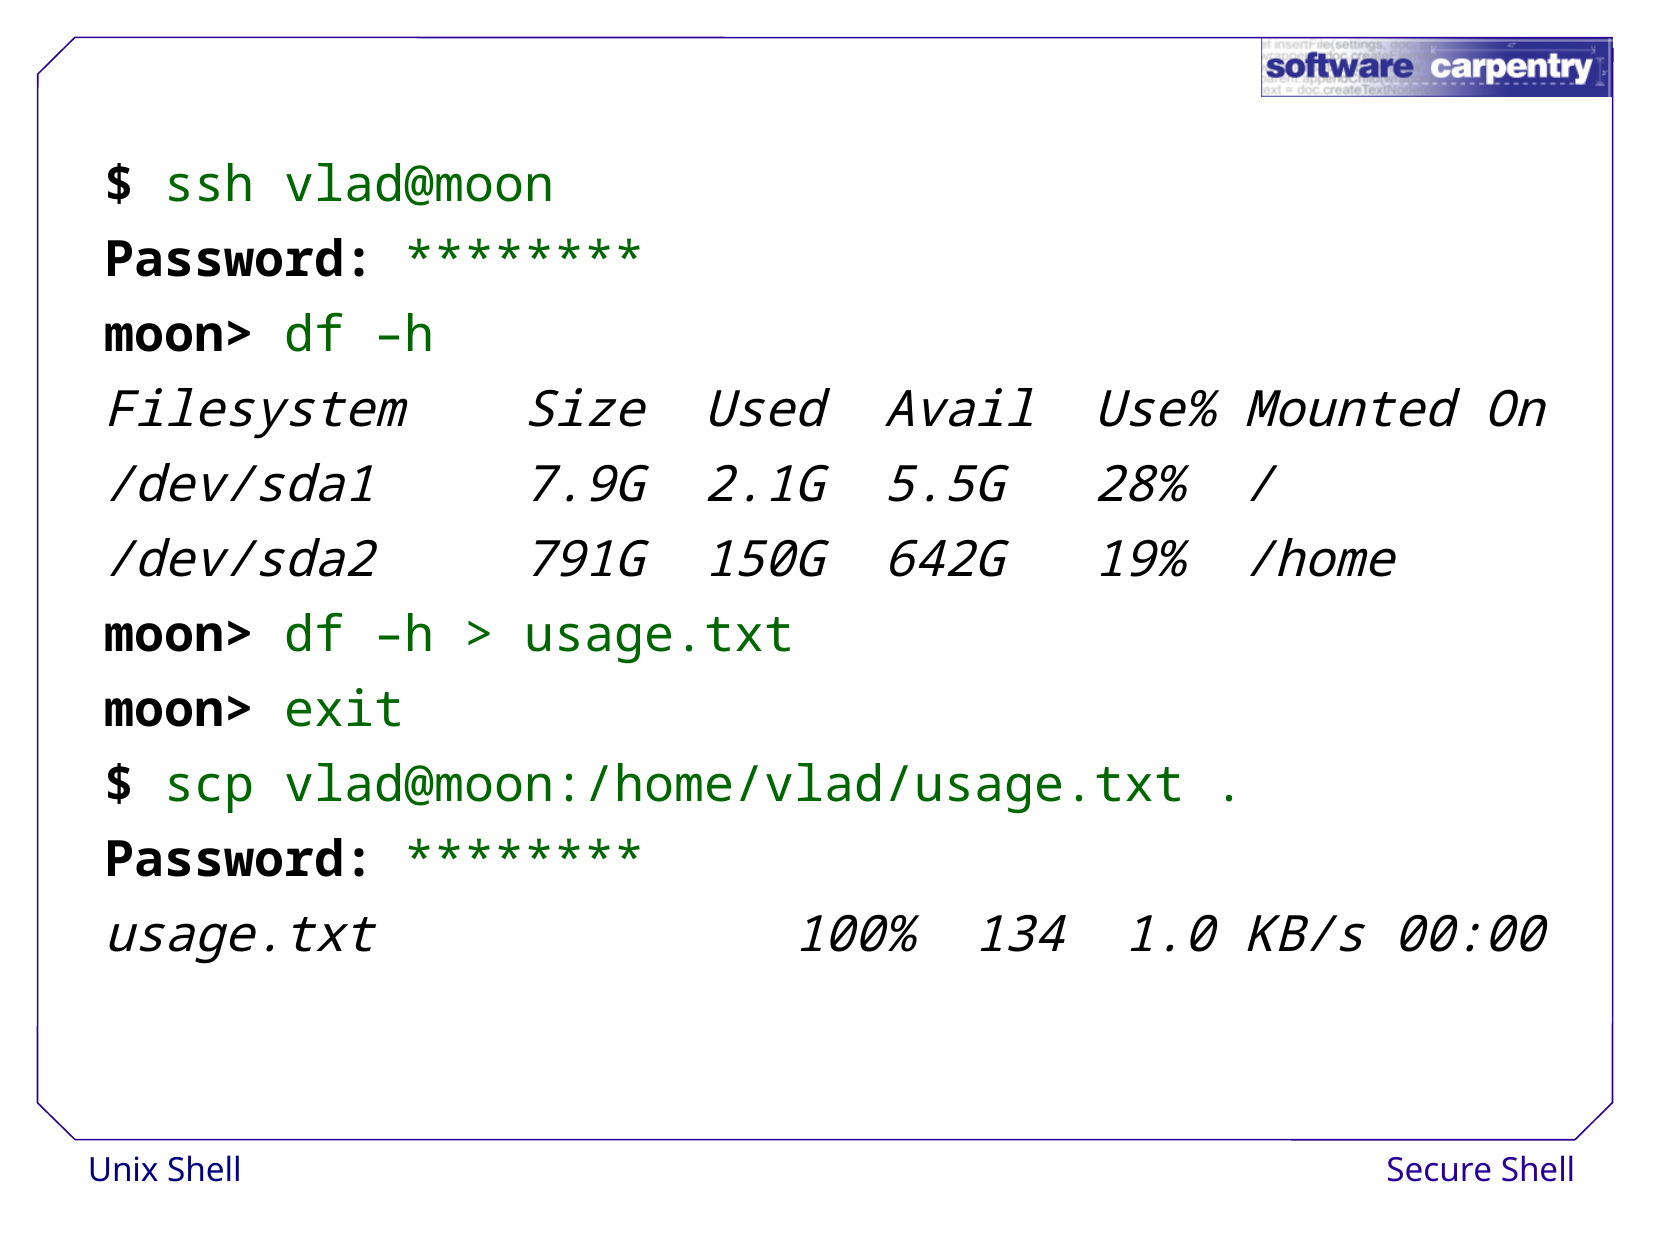

$ ssh vlad@moon
Password: ********
moon> df –h
Filesystem Size Used Avail Use% Mounted On
/dev/sda1 7.9G 2.1G 5.5G 28% /
/dev/sda2 791G 150G 642G 19% /home
moon> df –h > usage.txt
moon> exit
$ scp vlad@moon:/home/vlad/usage.txt .
Password: ********
usage.txt 100% 134 1.0 KB/s 00:00